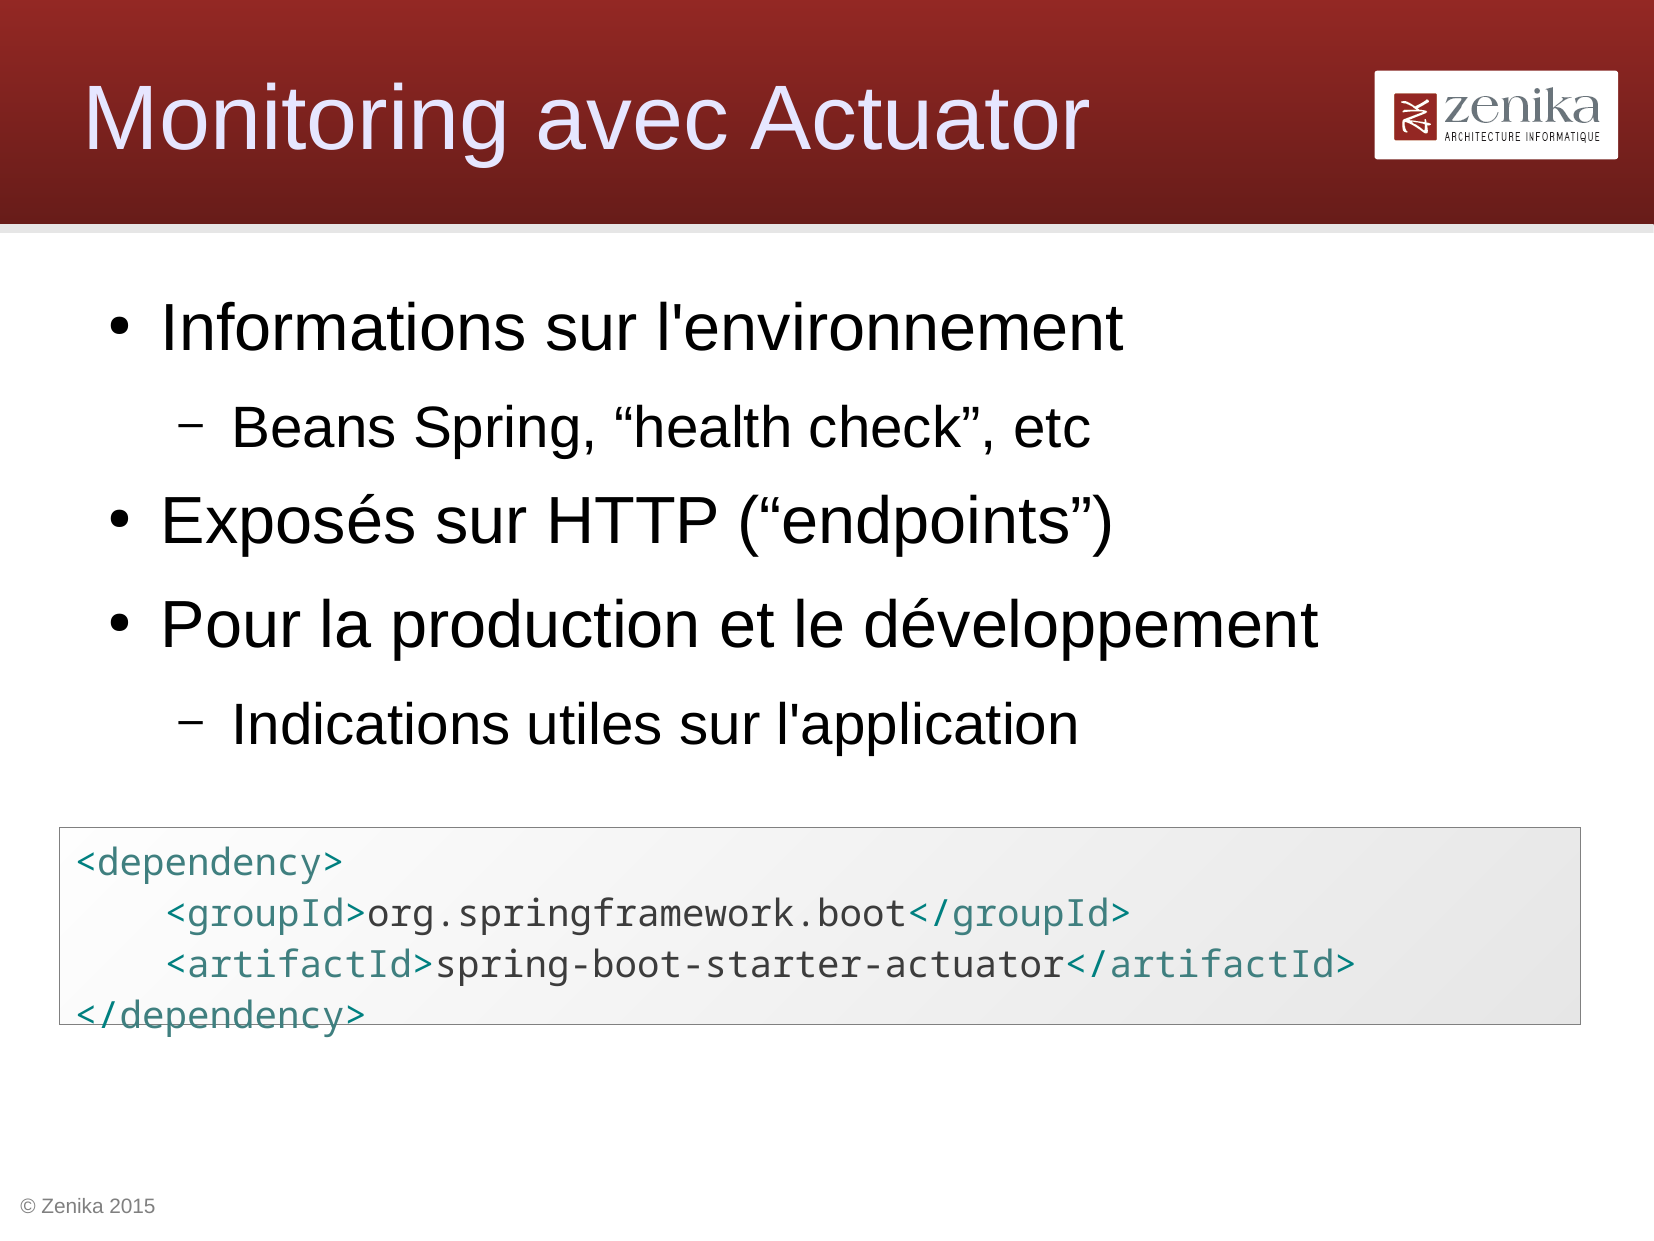

# Monitoring avec Actuator
Informations sur l'environnement
Beans Spring, “health check”, etc
Exposés sur HTTP (“endpoints”)
Pour la production et le développement
Indications utiles sur l'application
<dependency>
 <groupId>org.springframework.boot</groupId>
 <artifactId>spring-boot-starter-actuator</artifactId>
</dependency>